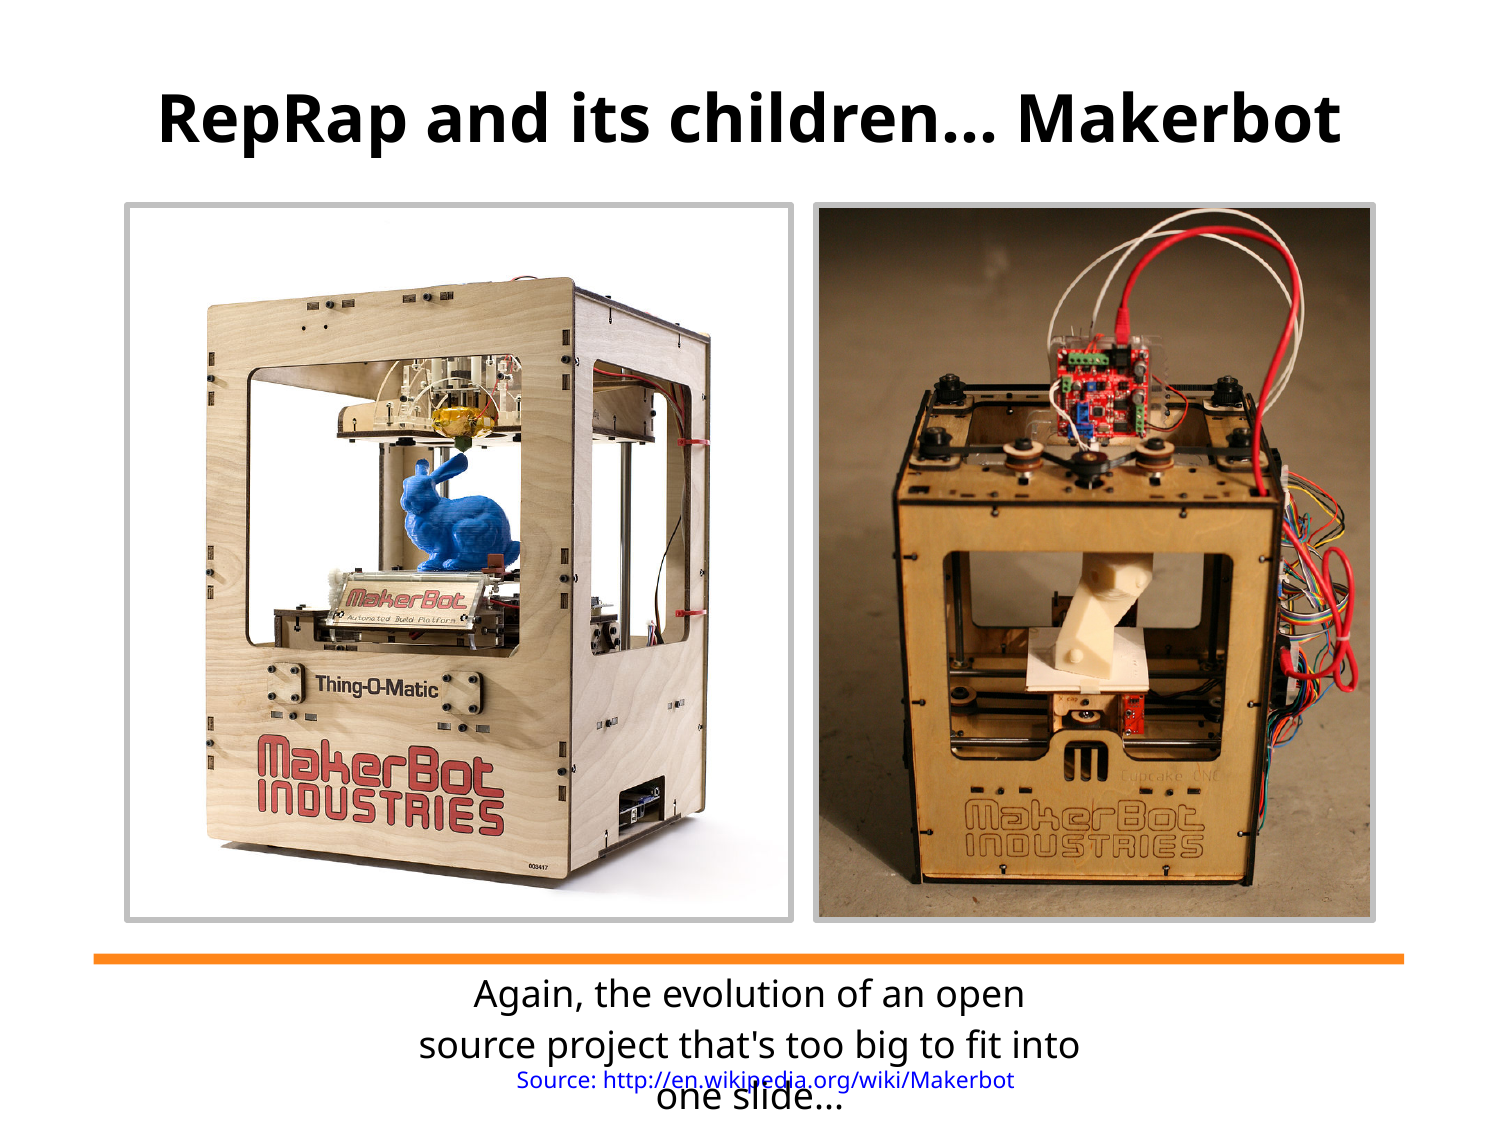

# RepRap and its children... Makerbot
Again, the evolution of an open source project that's too big to fit into one slide...
Source: http://en.wikipedia.org/wiki/Makerbot